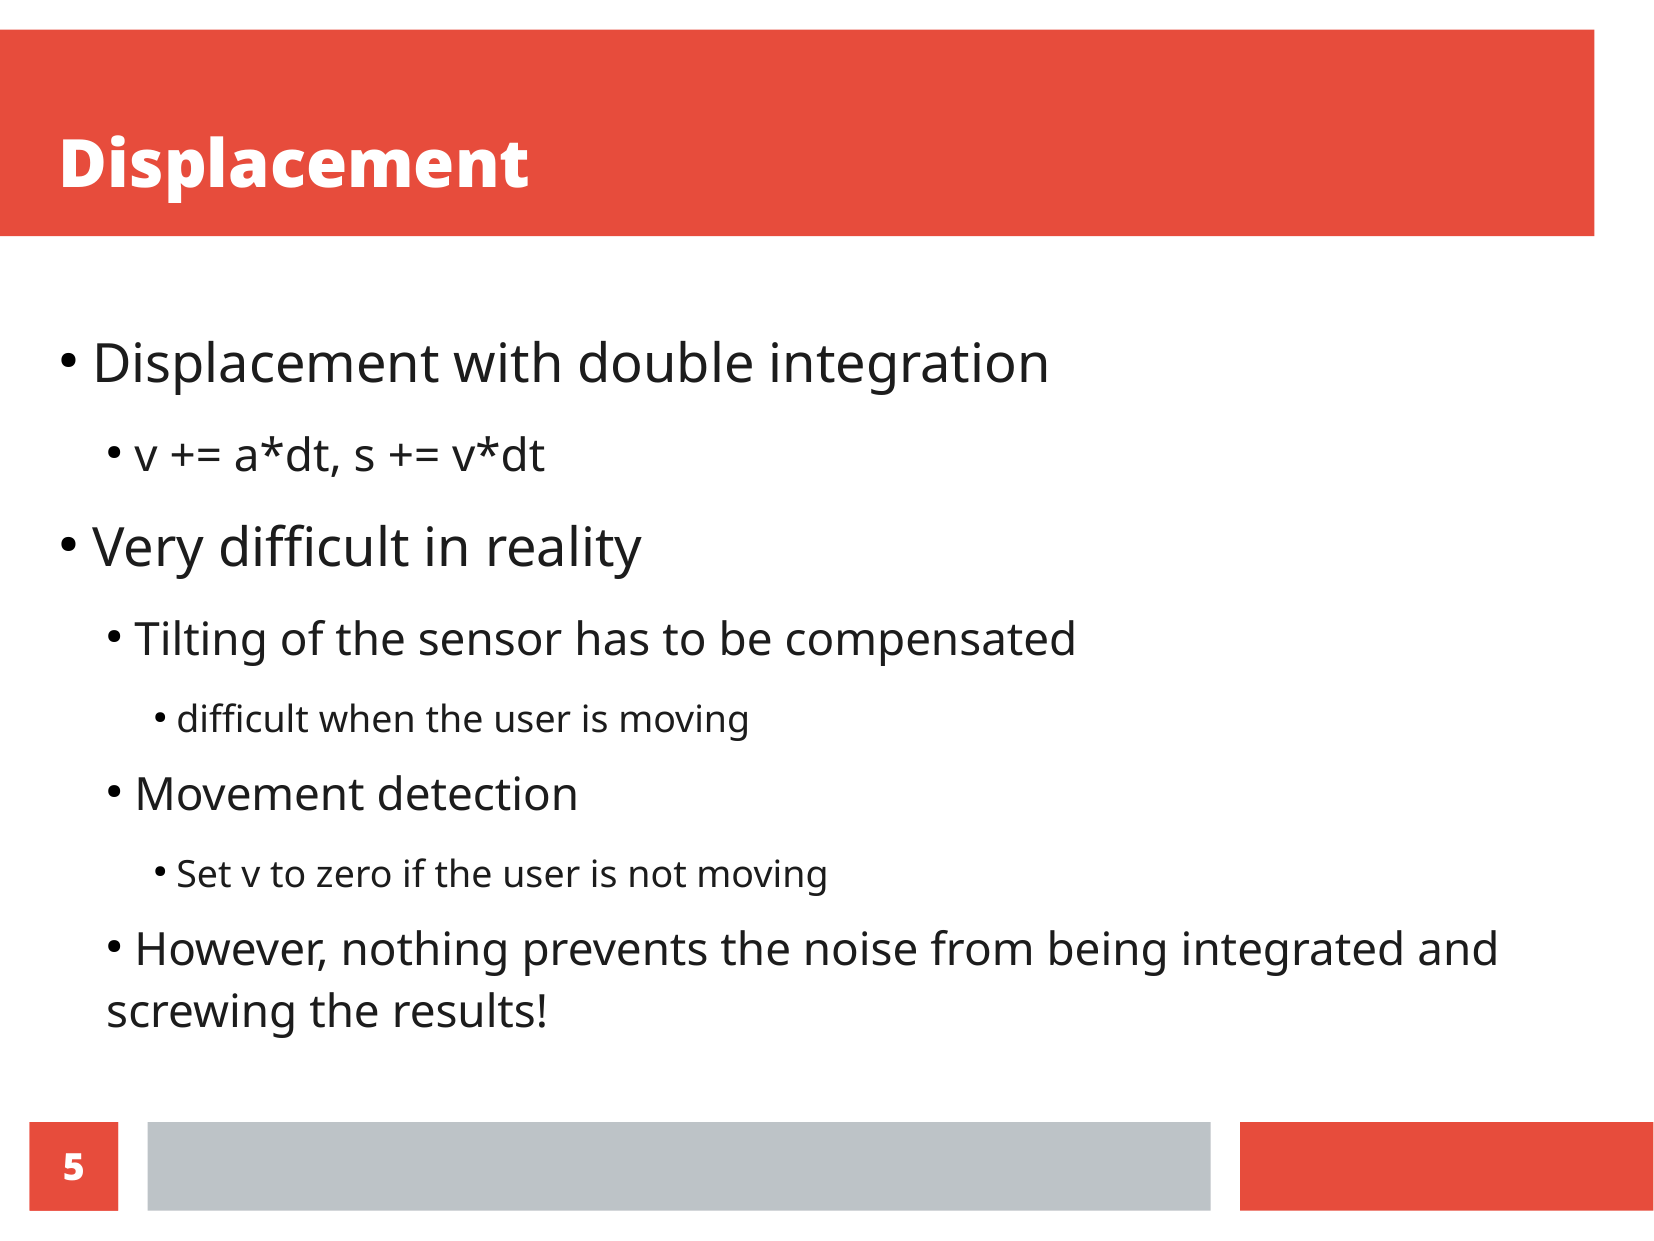

# Displacement
 Displacement with double integration
 v += a*dt, s += v*dt
 Very difficult in reality
 Tilting of the sensor has to be compensated
 difficult when the user is moving
 Movement detection
 Set v to zero if the user is not moving
 However, nothing prevents the noise from being integrated and screwing the results!
5